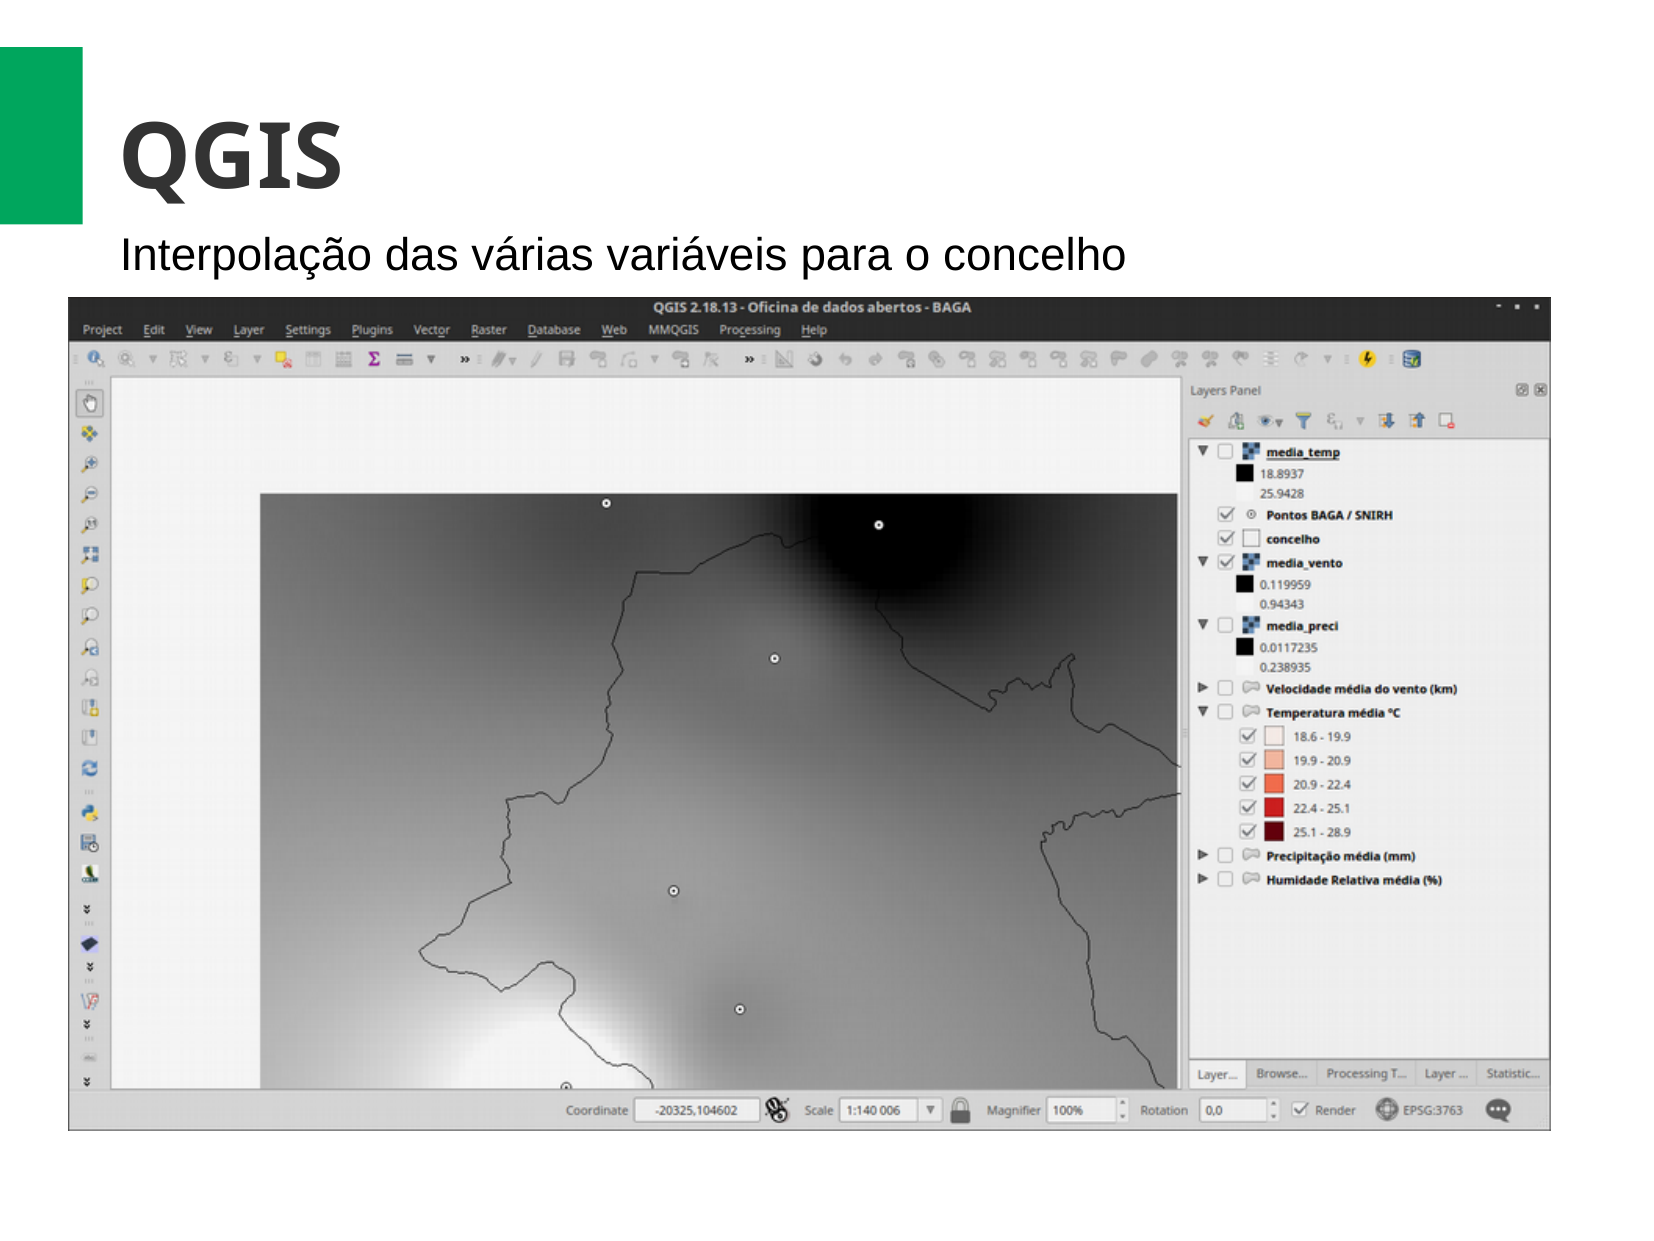

# QGIS
Interpolação das várias variáveis para o concelho